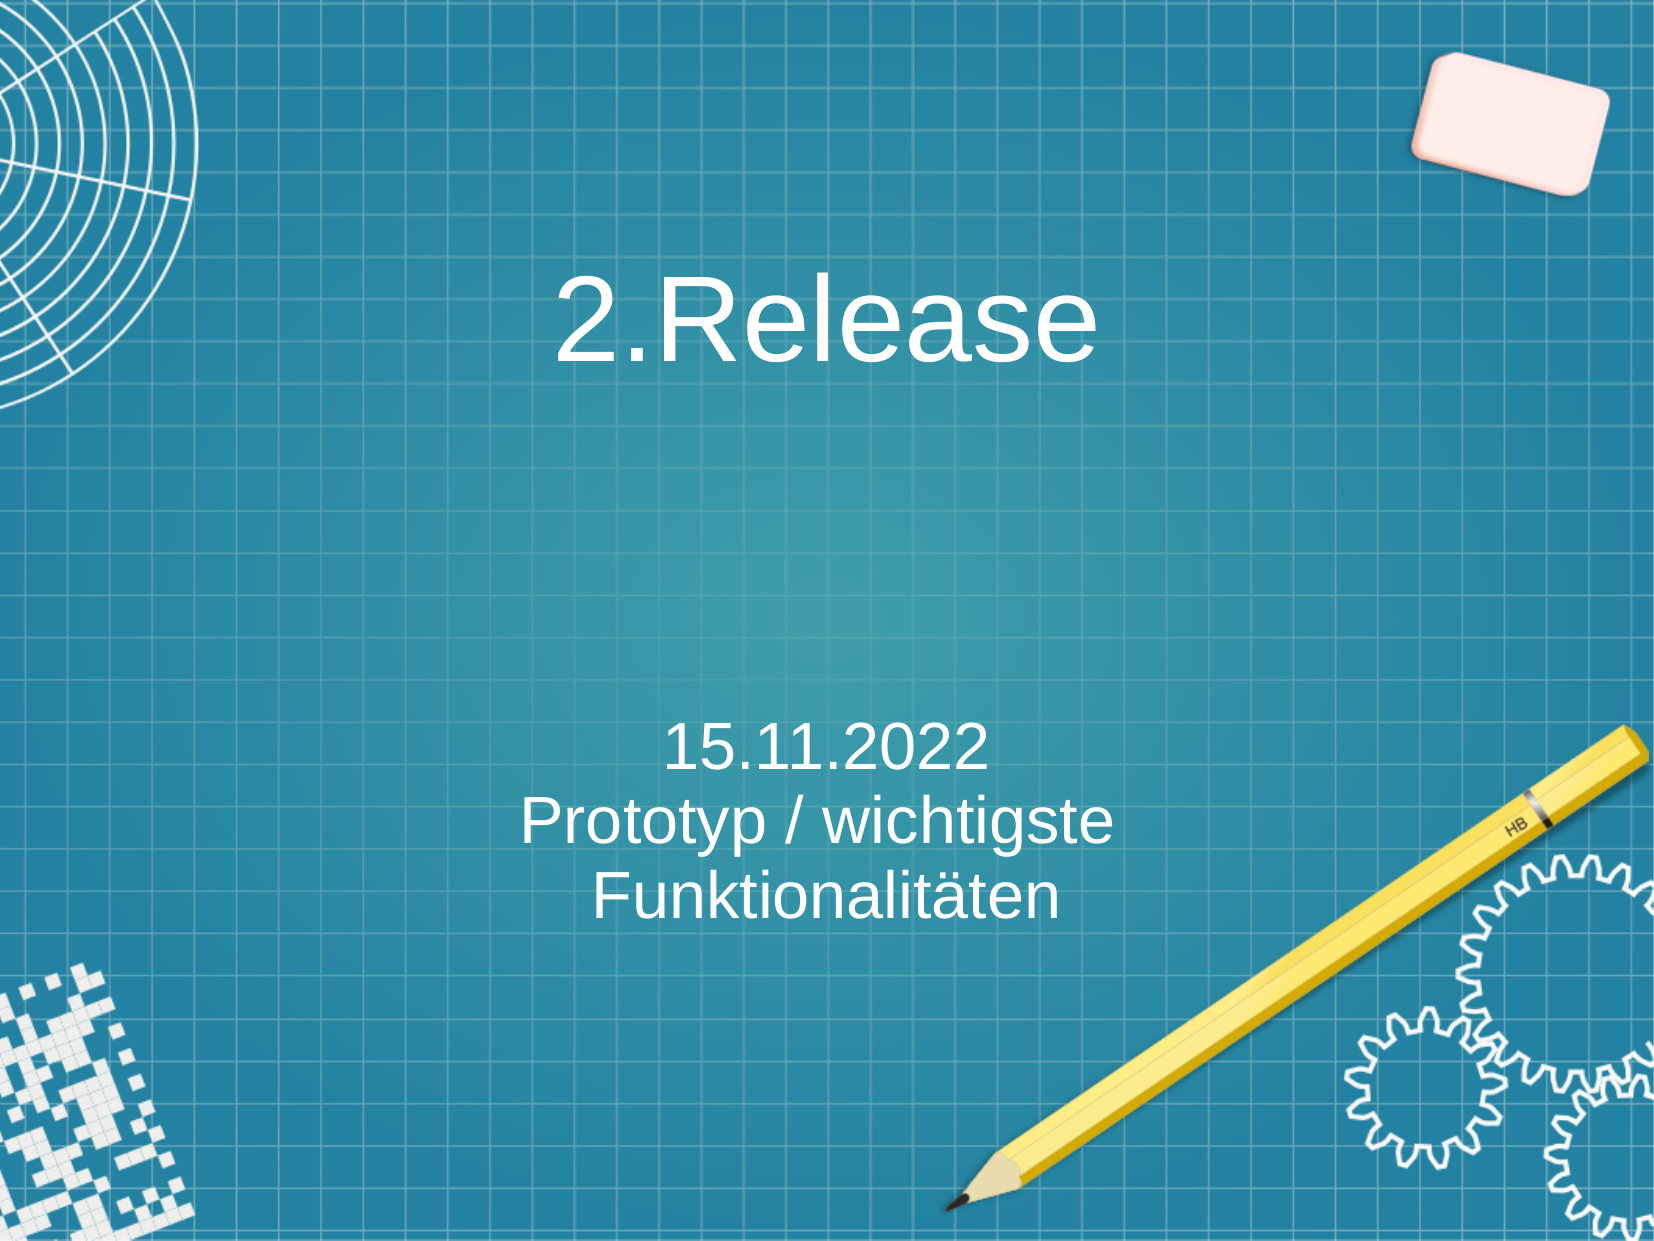

# 2.Release
15.11.2022
Prototyp / wichtigste
Funktionalitäten